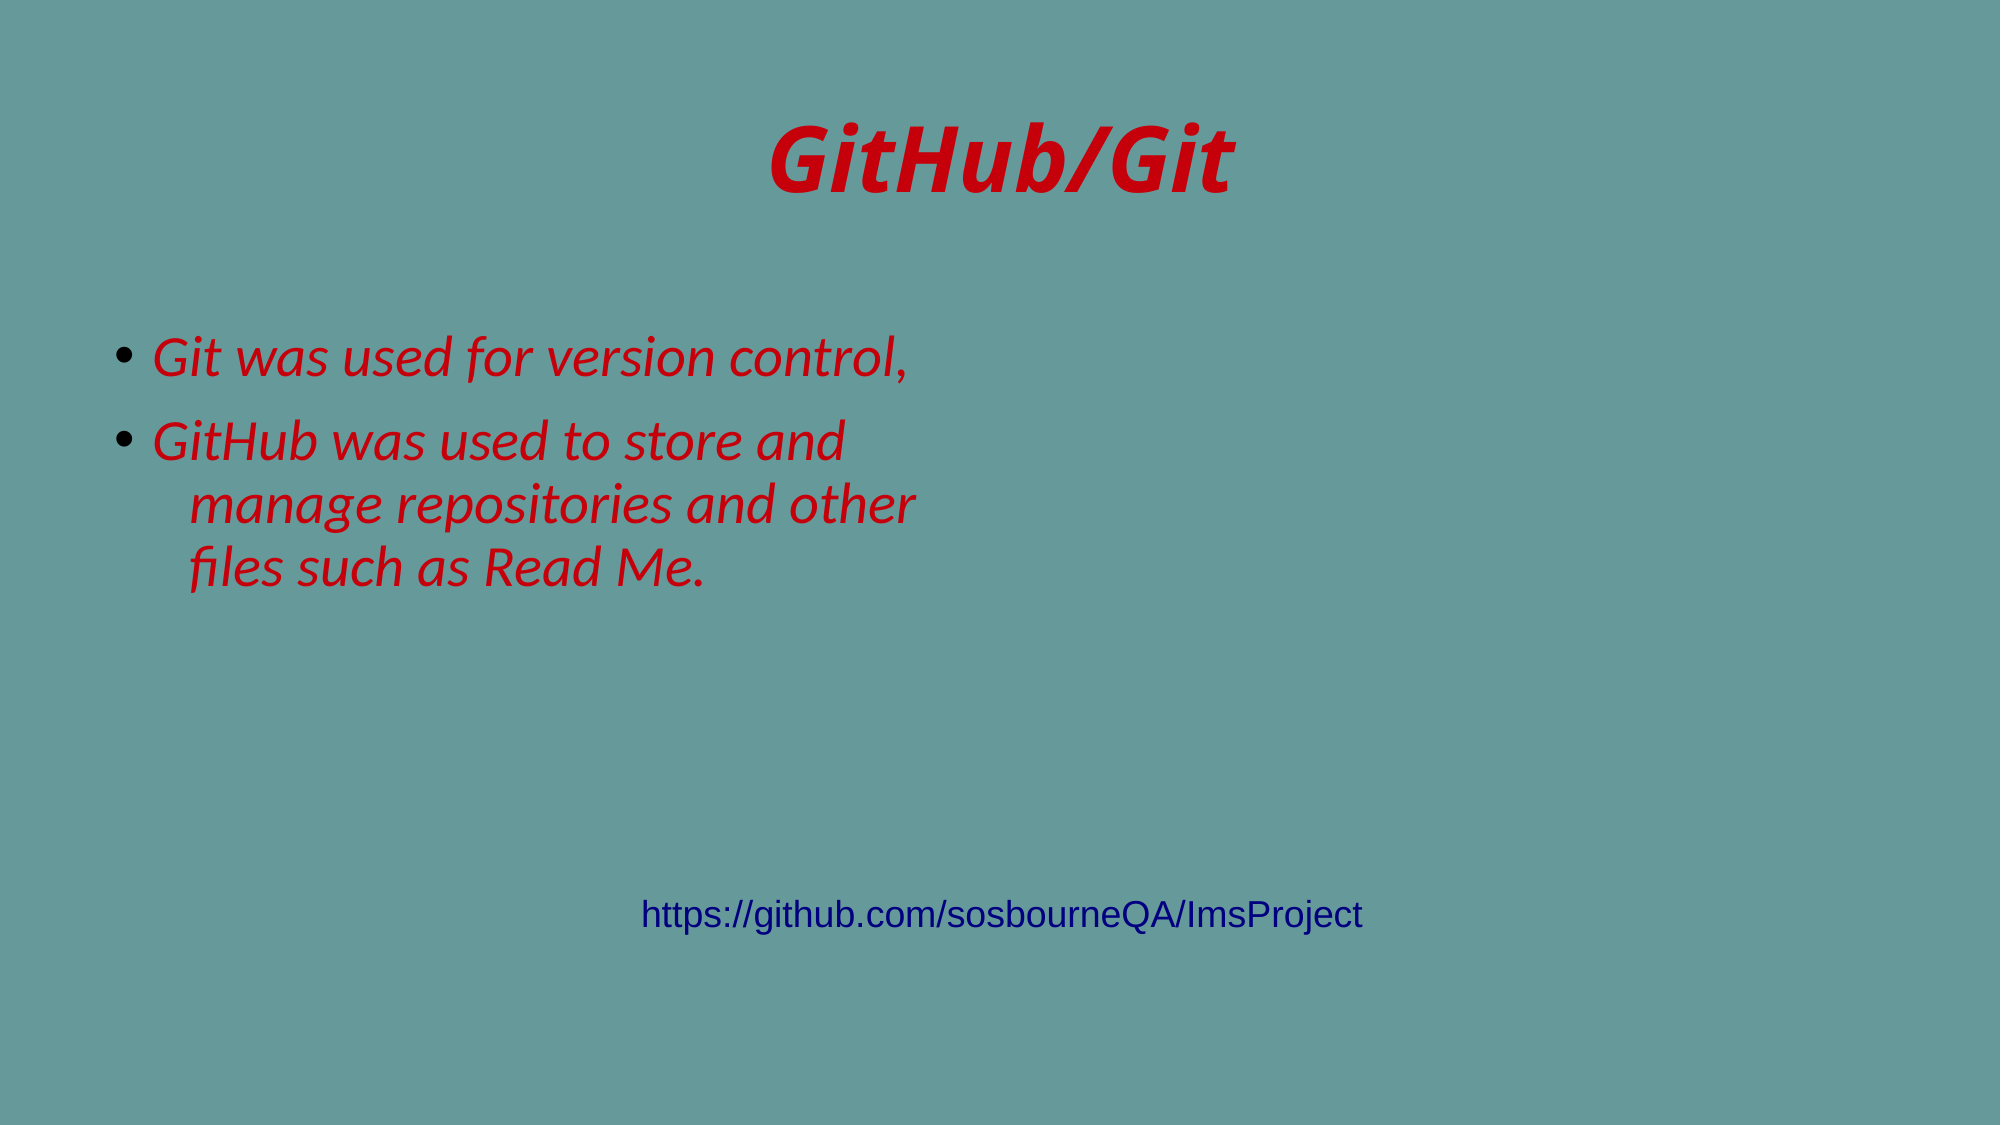

# GitHub/Git
Git was used for version control,
GitHub was used to store and manage repositories and other files such as Read Me.
https://github.com/sosbourneQA/ImsProject